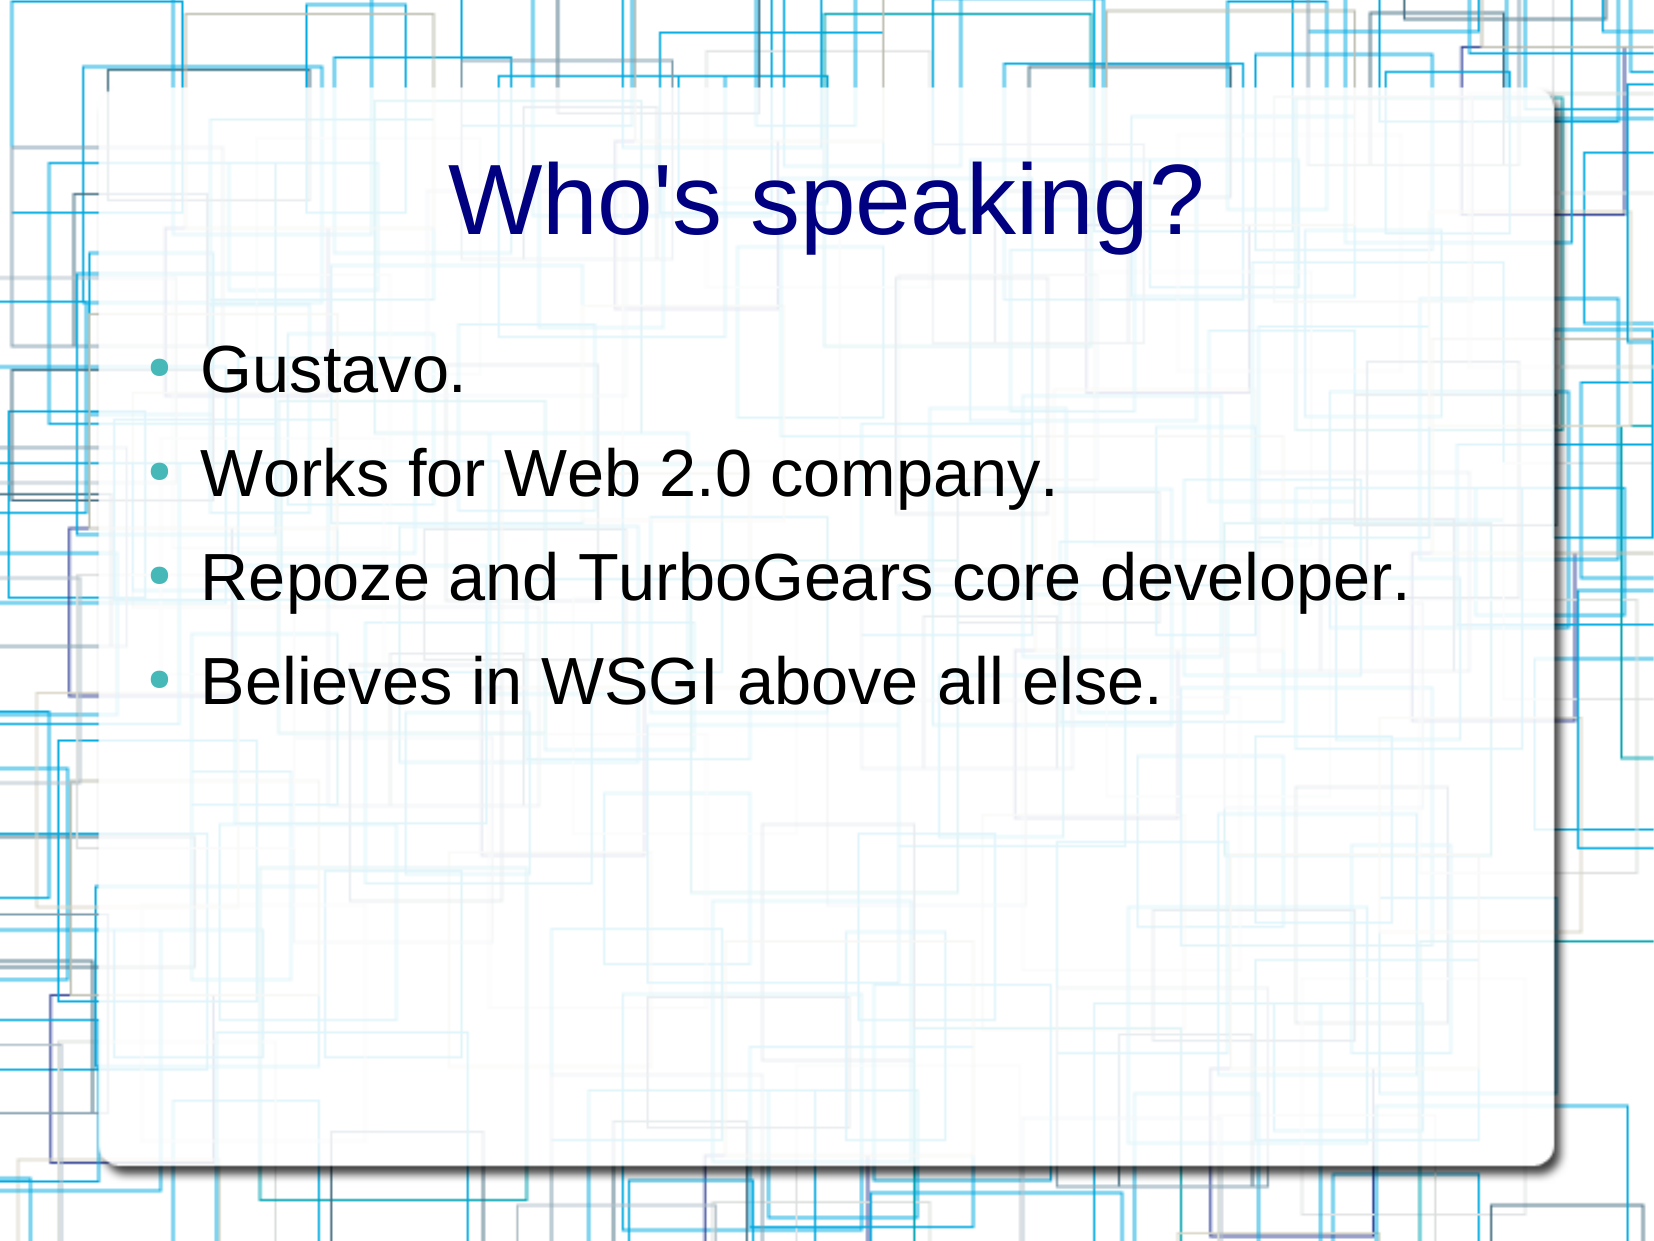

# Who's speaking?
Gustavo.
Works for Web 2.0 company.
Repoze and TurboGears core developer.
Believes in WSGI above all else.